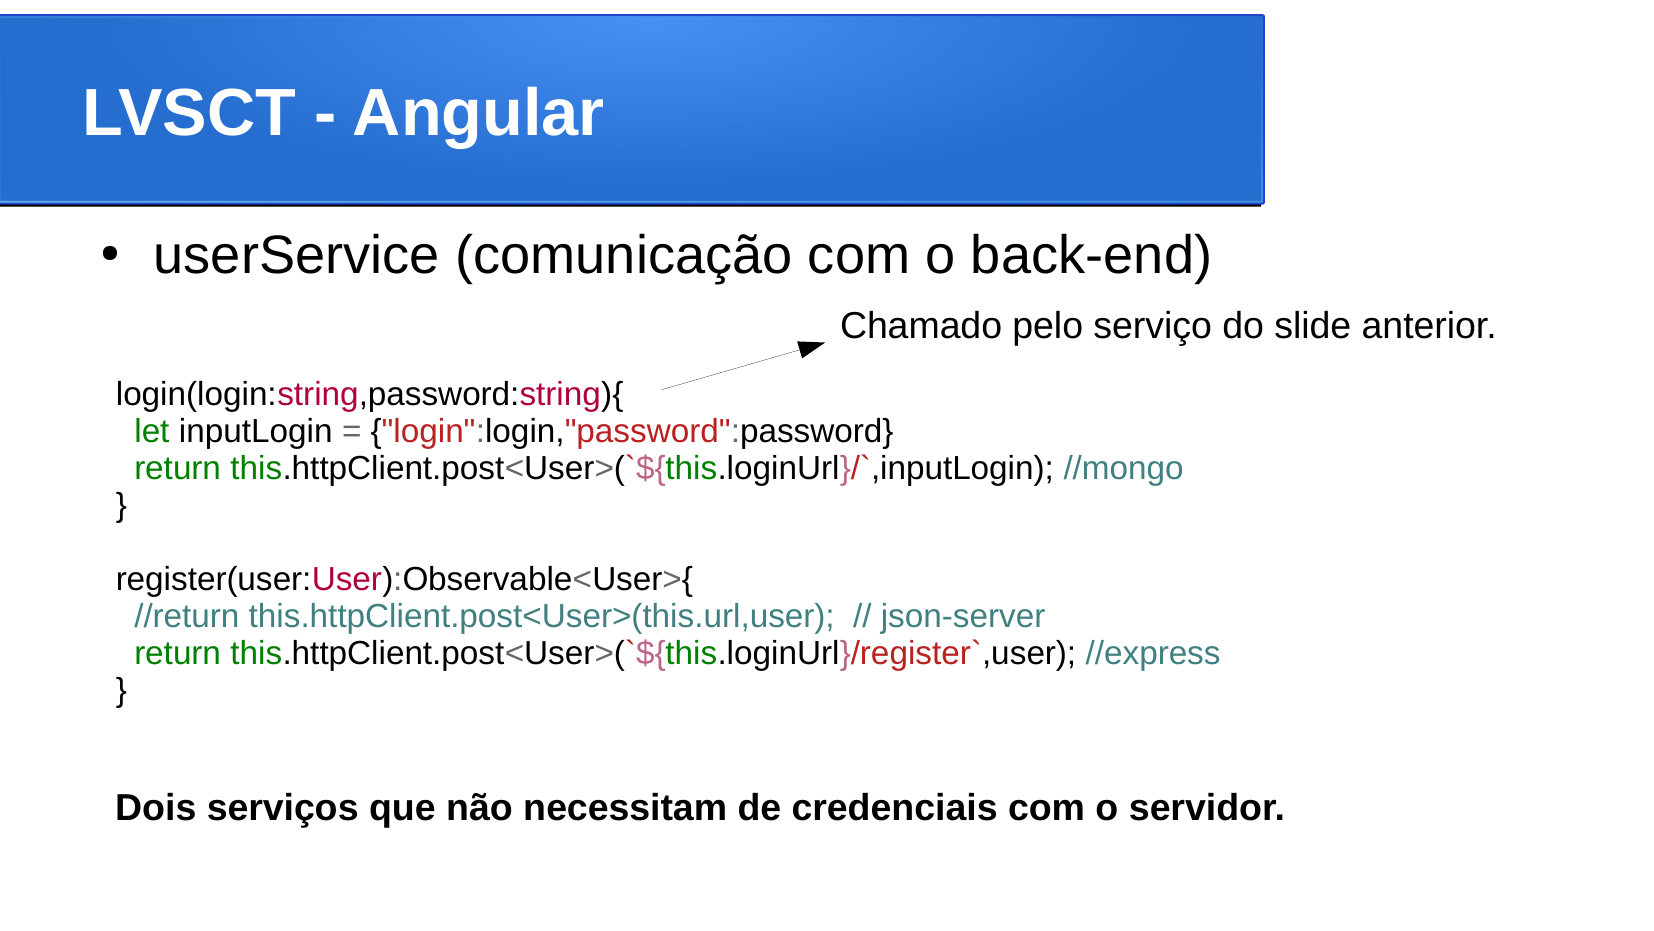

# LVSCT - Angular
userService (comunicação com o back-end)
Chamado pelo serviço do slide anterior.
 login(login:string,password:string){
 let inputLogin = {"login":login,"password":password}
 return this.httpClient.post<User>(`${this.loginUrl}/`,inputLogin); //mongo
 }
 register(user:User):Observable<User>{
 //return this.httpClient.post<User>(this.url,user); // json-server
 return this.httpClient.post<User>(`${this.loginUrl}/register`,user); //express
 }
Dois serviços que não necessitam de credenciais com o servidor.